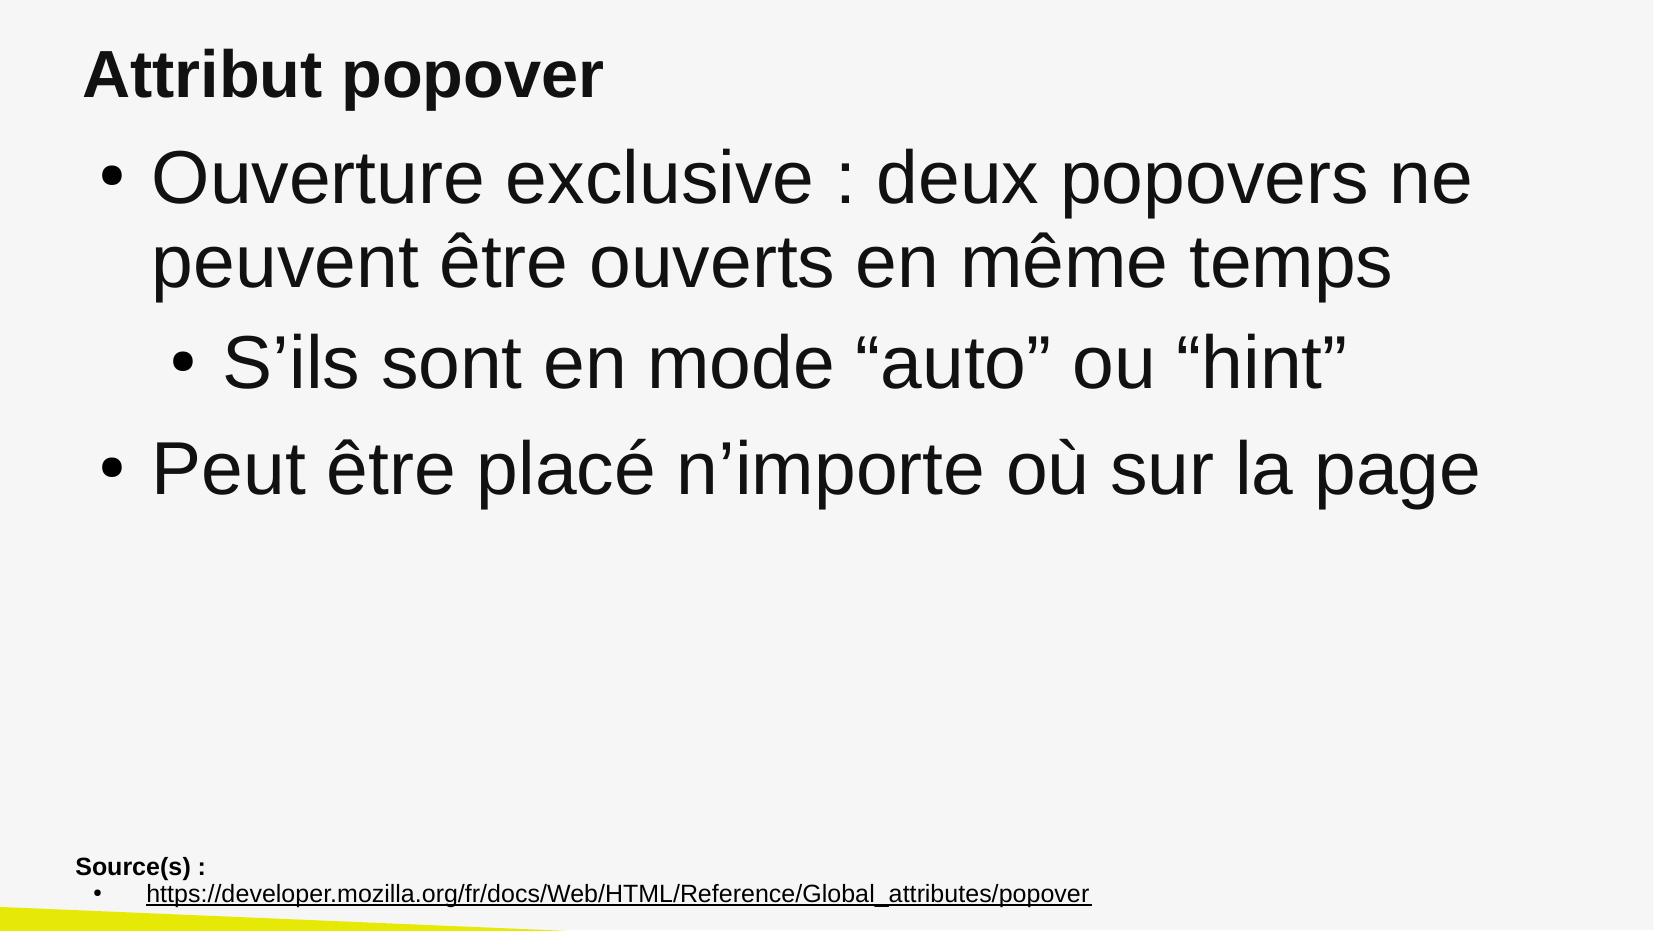

# Attribut popover
Ouverture exclusive : deux popovers ne peuvent être ouverts en même temps
S’ils sont en mode “auto” ou “hint”
Peut être placé n’importe où sur la page
Source(s) :
https://developer.mozilla.org/fr/docs/Web/HTML/Reference/Global_attributes/popover